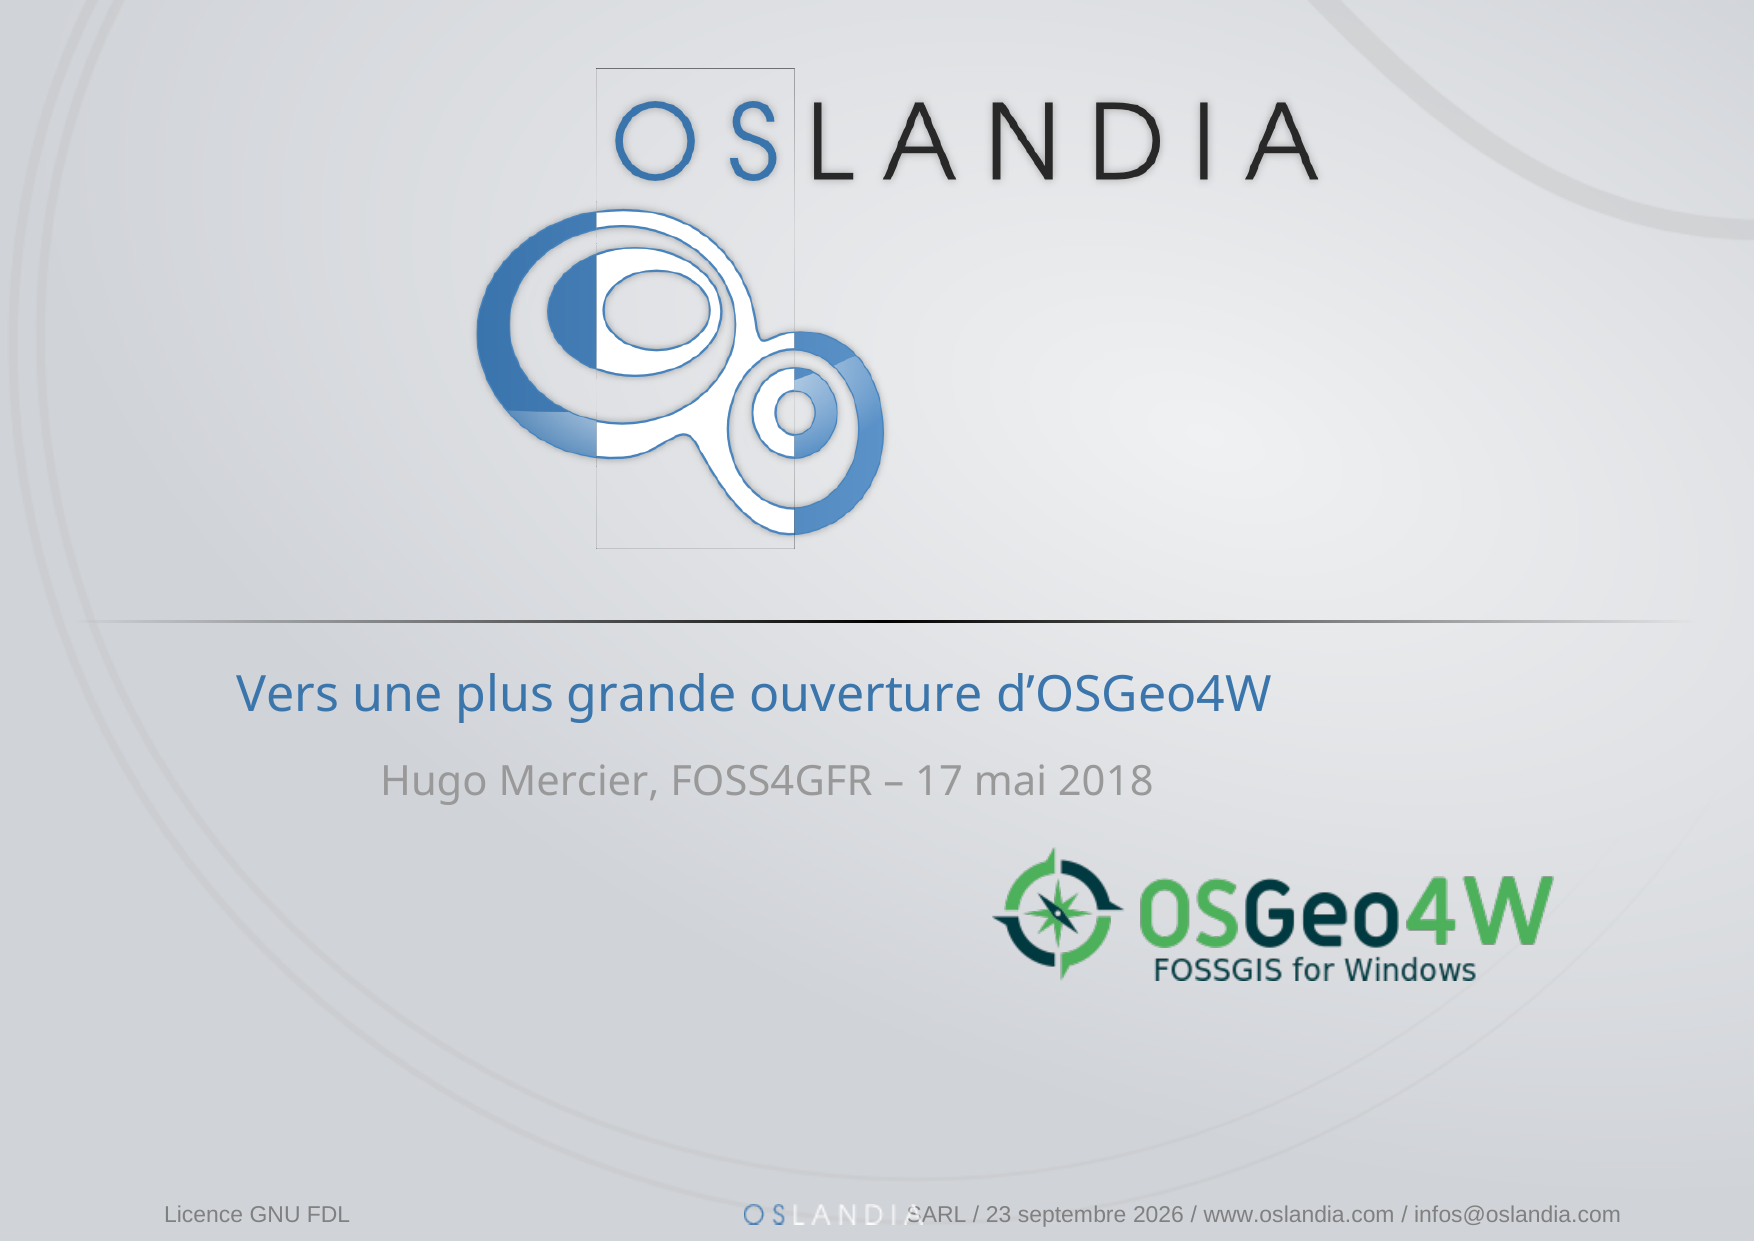

# Vers une plus grande ouverture d’OSGeo4W
Hugo Mercier, FOSS4GFR – 17 mai 2018